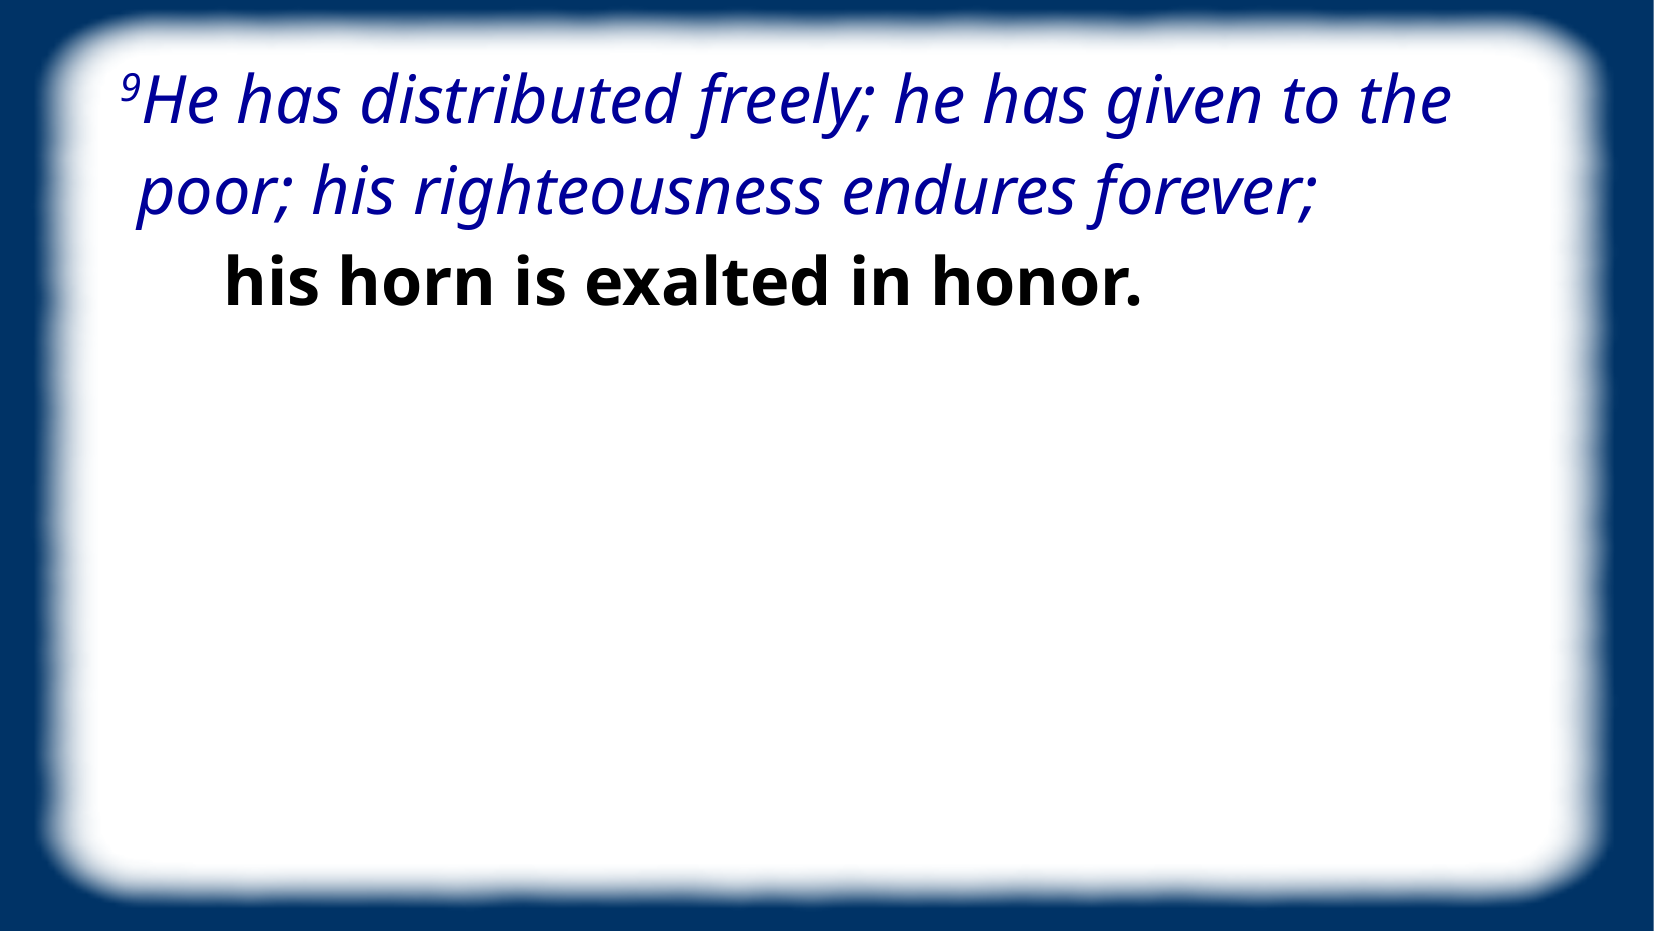

9He has distributed freely; he has given to the
 poor; his righteousness endures forever;
 his horn is exalted in honor.